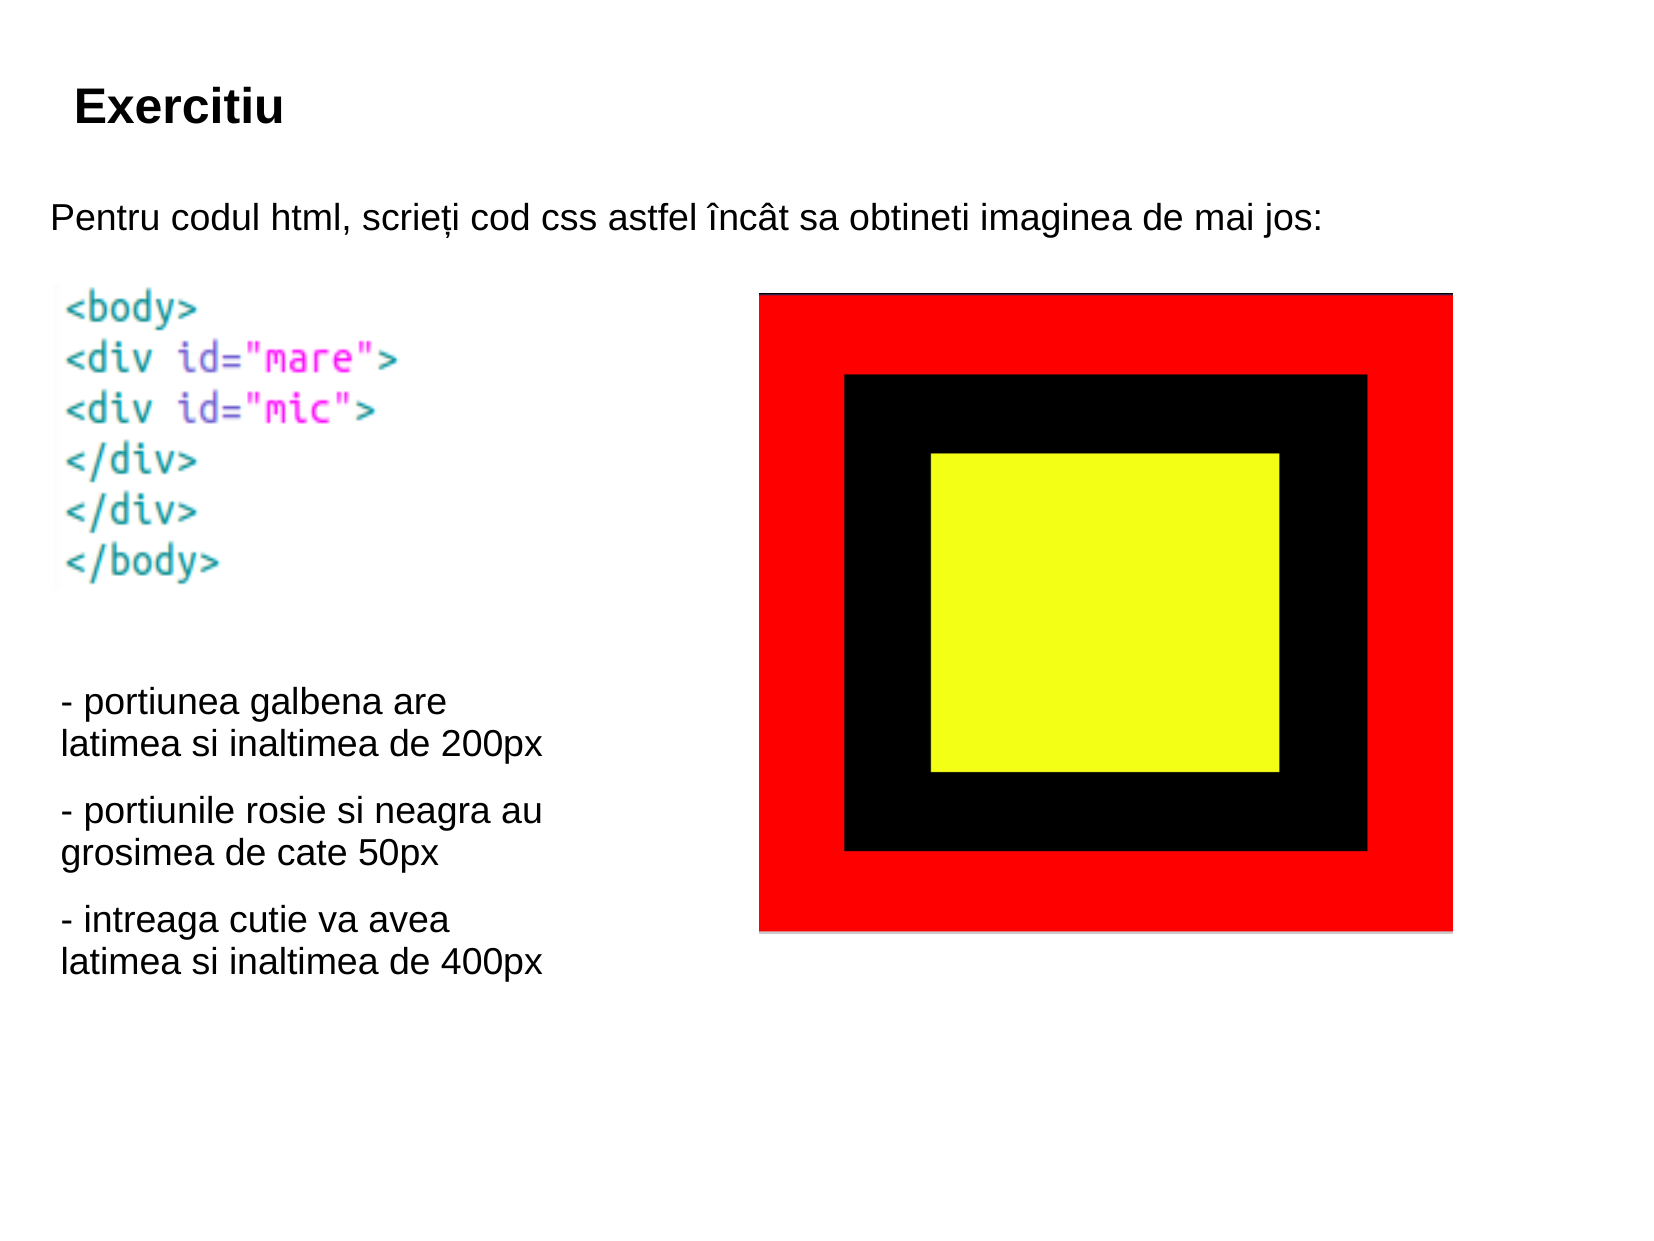

Exercitiu
Pentru codul html, scrieți cod css astfel încât sa obtineti imaginea de mai jos:
- portiunea galbena are 	 latimea si inaltimea de 200px
- portiunile rosie si neagra au grosimea de cate 50px
- intreaga cutie va avea latimea si inaltimea de 400px